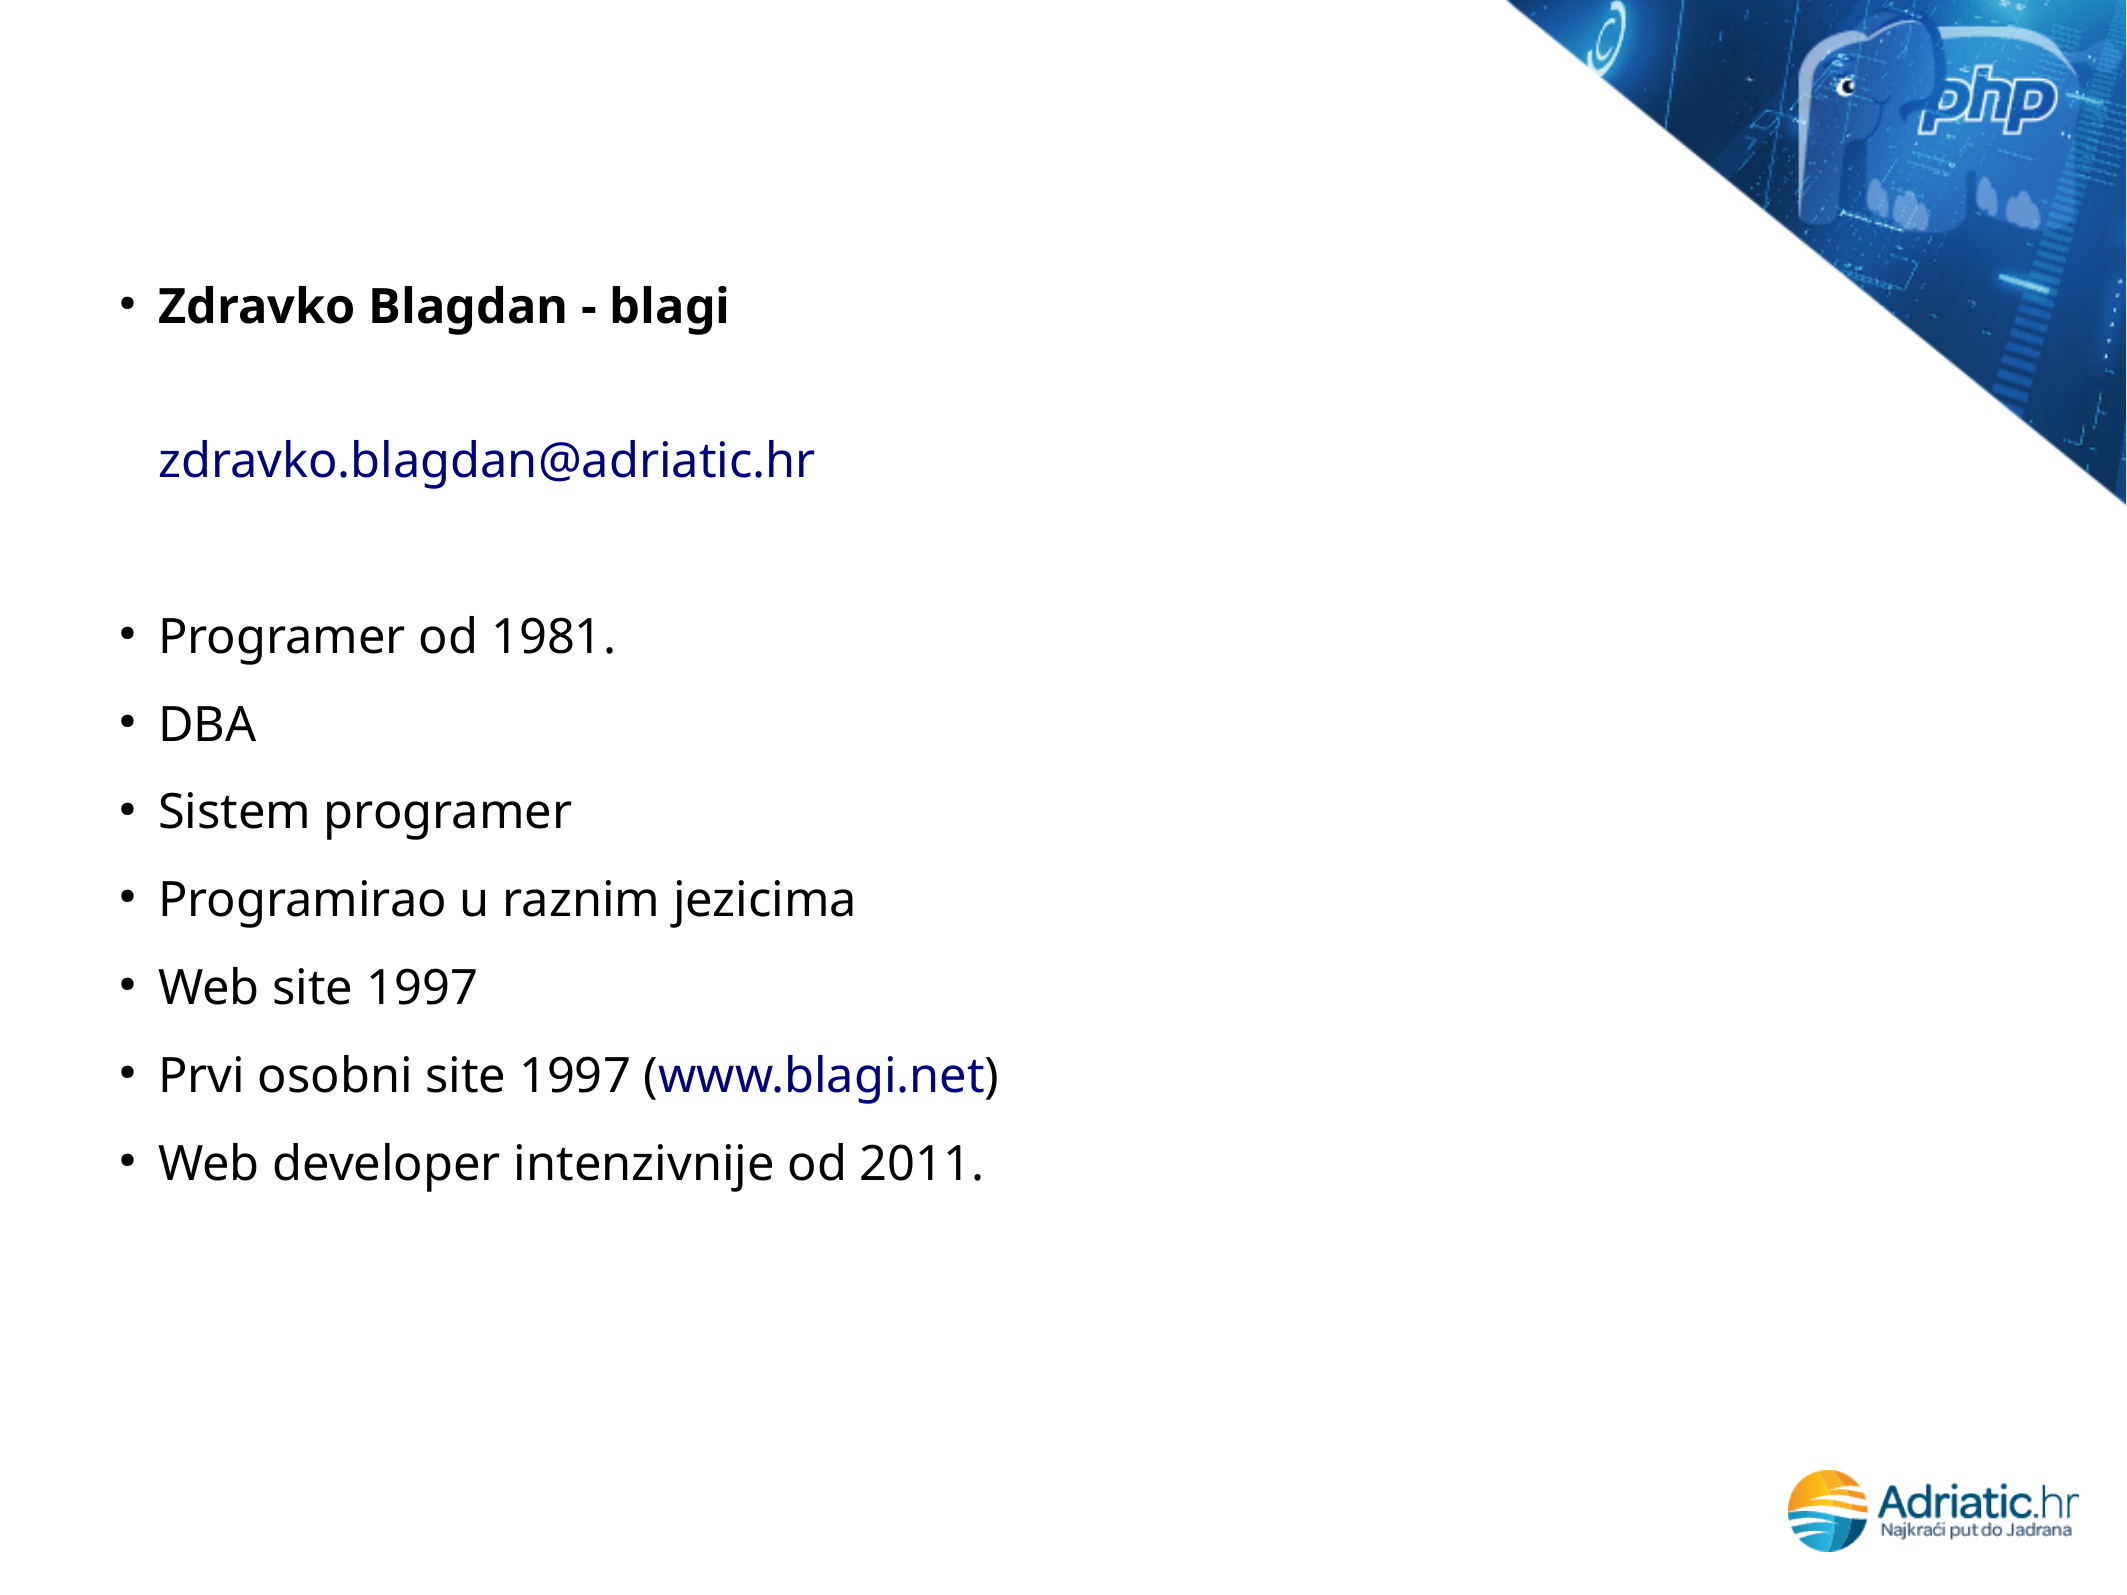

# Zdravko Blagdan - blagi
zdravko.blagdan@adriatic.hr
Programer od 1981.
DBA
Sistem programer
Programirao u raznim jezicima
Web site 1997
Prvi osobni site 1997 (www.blagi.net)
Web developer intenzivnije od 2011.